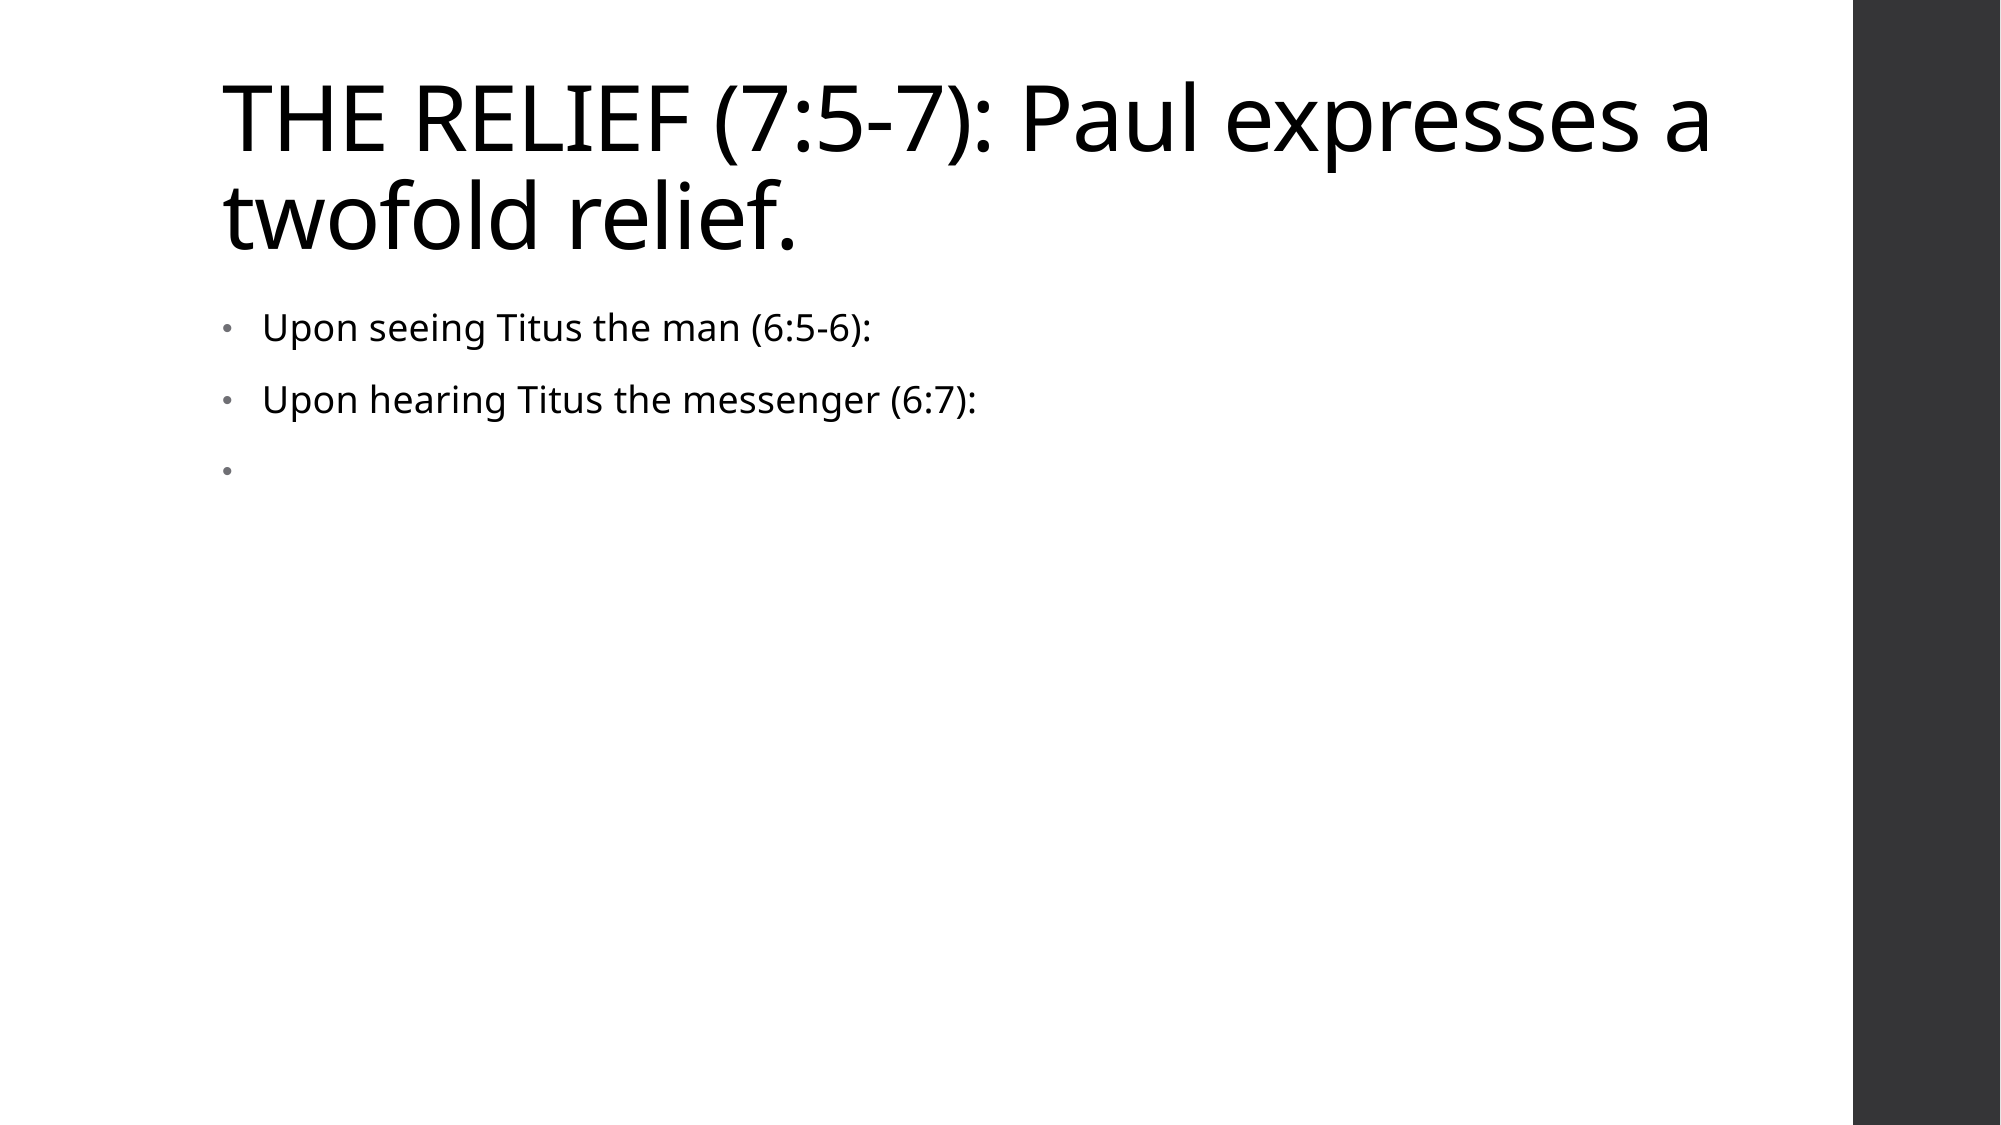

# THE RELIEF (7:5-7): Paul expresses a twofold relief.
 Upon seeing Titus the man (6:5-6):
 Upon hearing Titus the messenger (6:7):